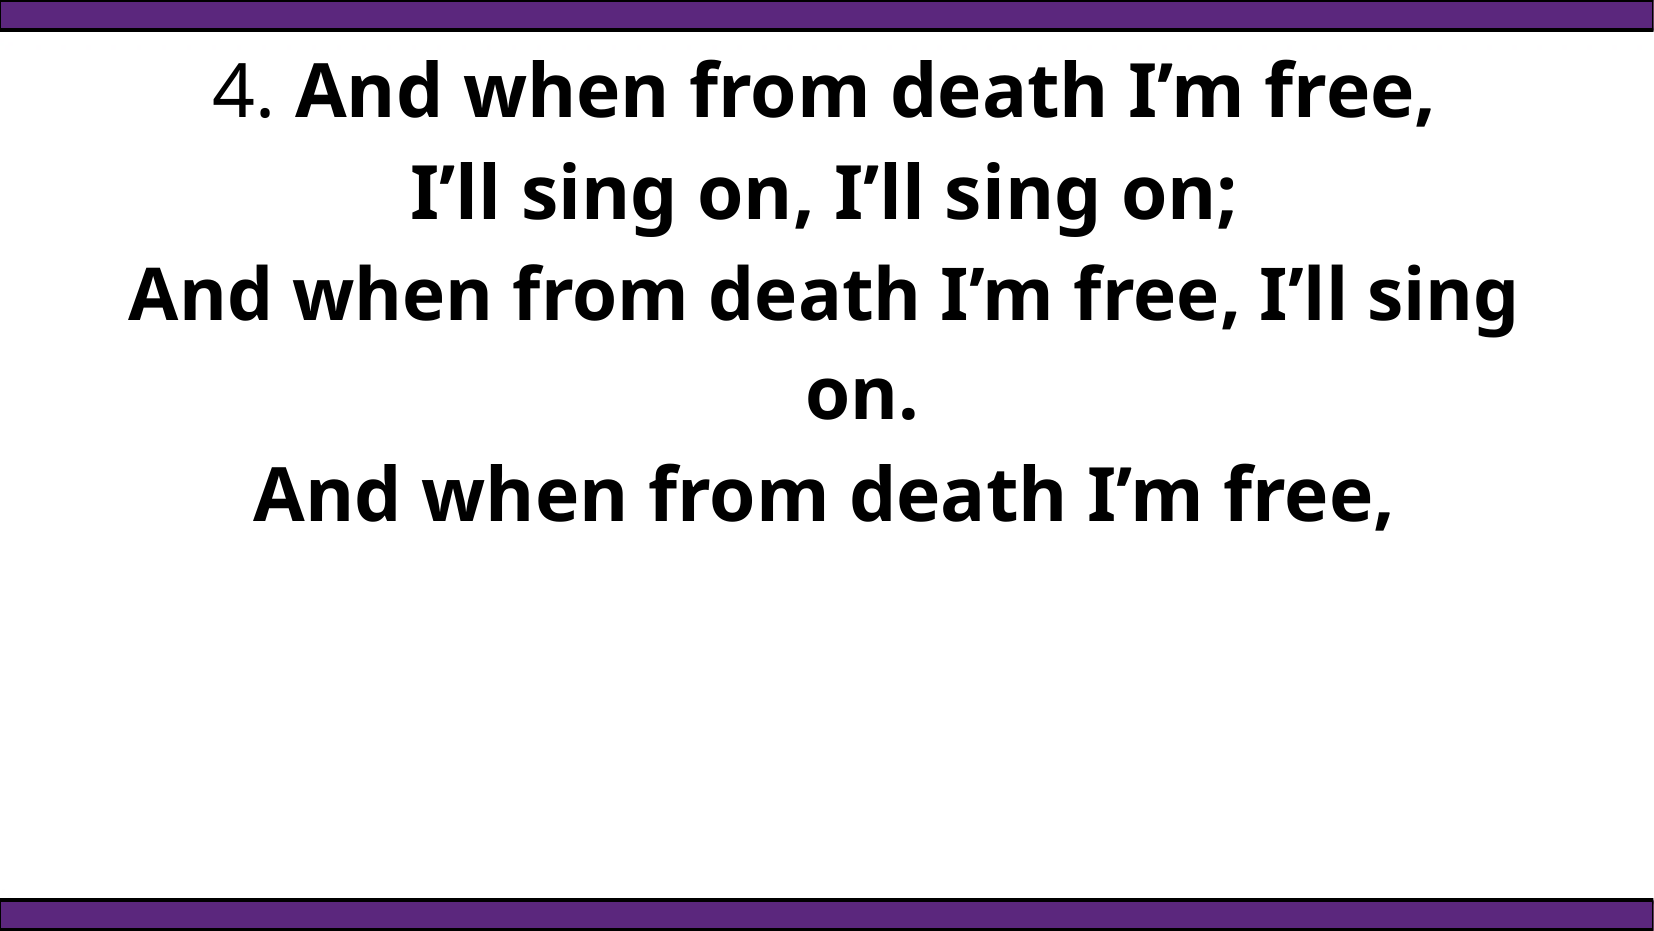

4. And when from death I’m free,
I’ll sing on, I’ll sing on;
And when from death I’m free, I’ll sing on.
And when from death I’m free,